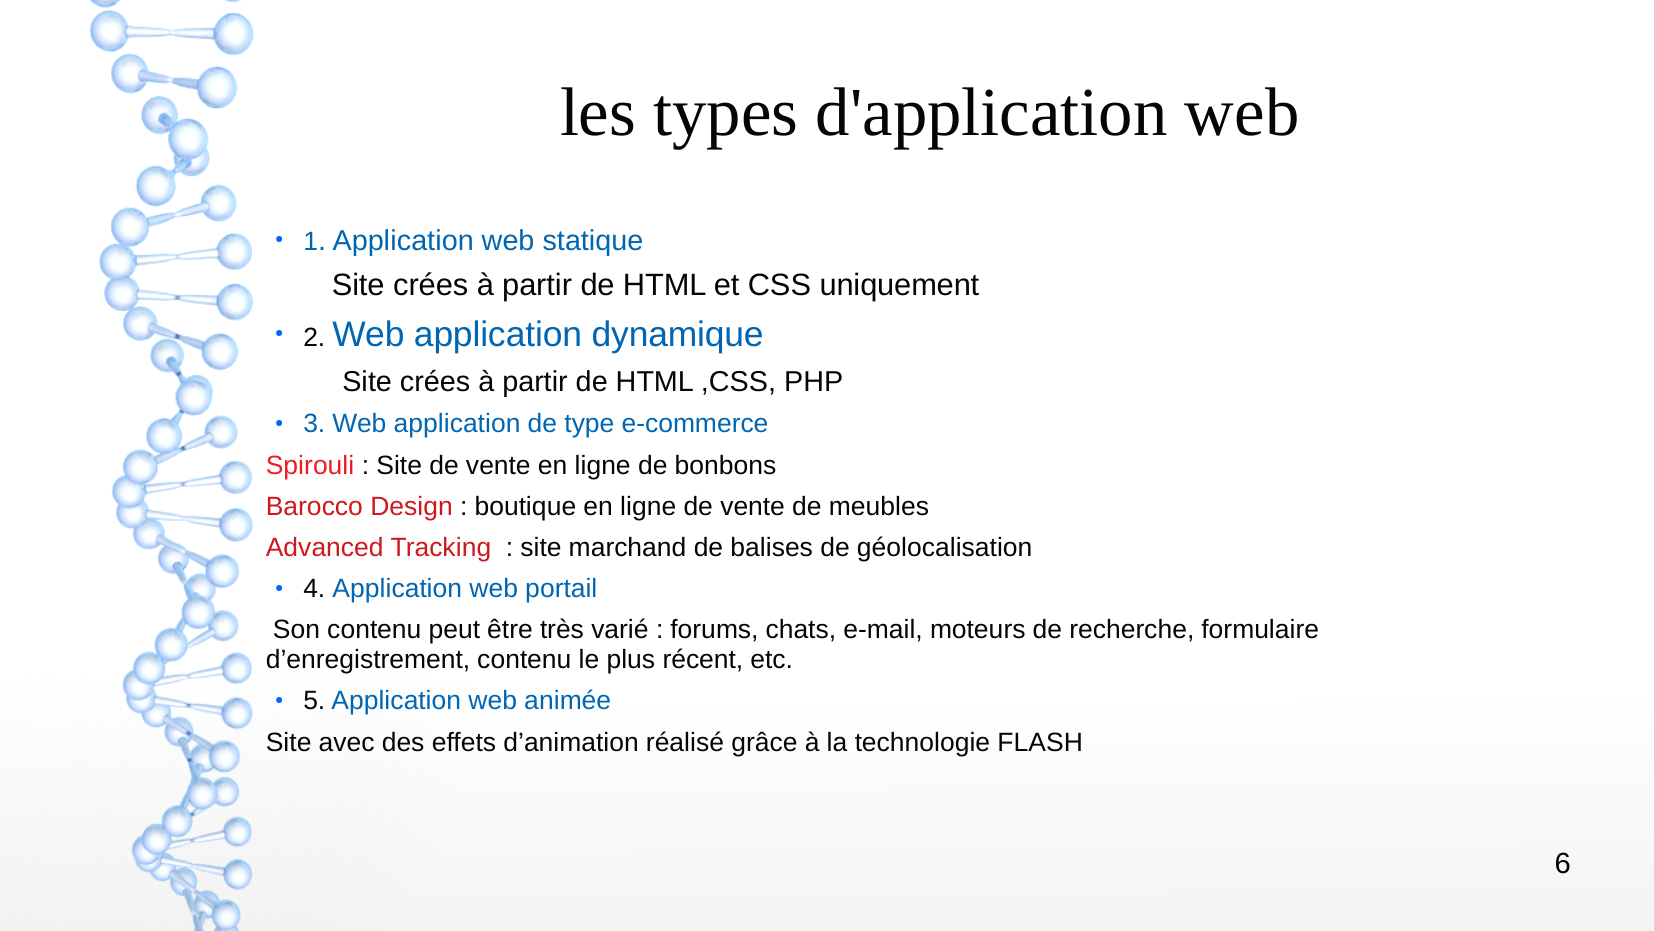

# les types d'application web
1. Application web statique
 Site crées à partir de HTML et CSS uniquement
2. Web application dynamique
 Site crées à partir de HTML ,CSS, PHP
3. Web application de type e-commerce
Spirouli : Site de vente en ligne de bonbons
Barocco Design : boutique en ligne de vente de meubles
Advanced Tracking : site marchand de balises de géolocalisation
4. Application web portail
 Son contenu peut être très varié : forums, chats, e-mail, moteurs de recherche, formulaire d’enregistrement, contenu le plus récent, etc.
5. Application web animée
Site avec des effets d’animation réalisé grâce à la technologie FLASH
6